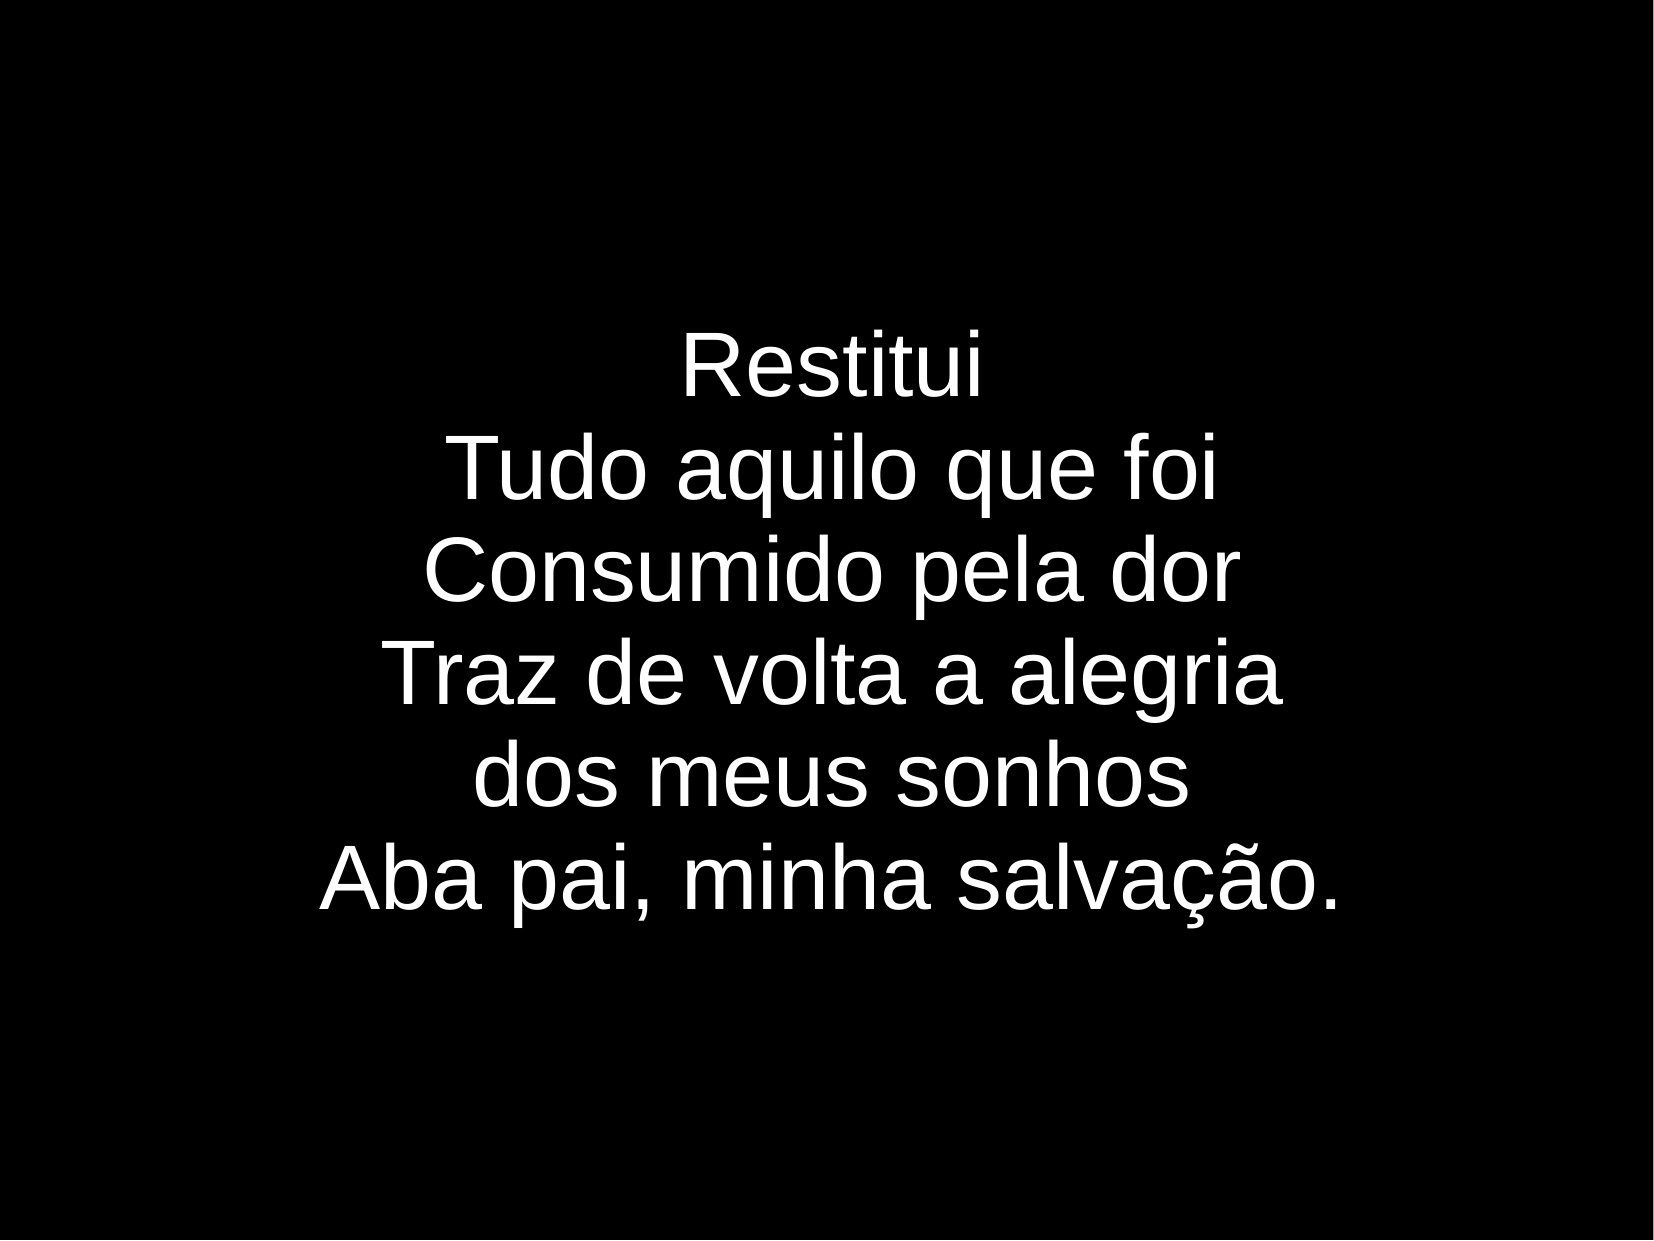

# Restitui
Tudo aquilo que foi
Consumido pela dor
Traz de volta a alegria
dos meus sonhos
Aba pai, minha salvação.